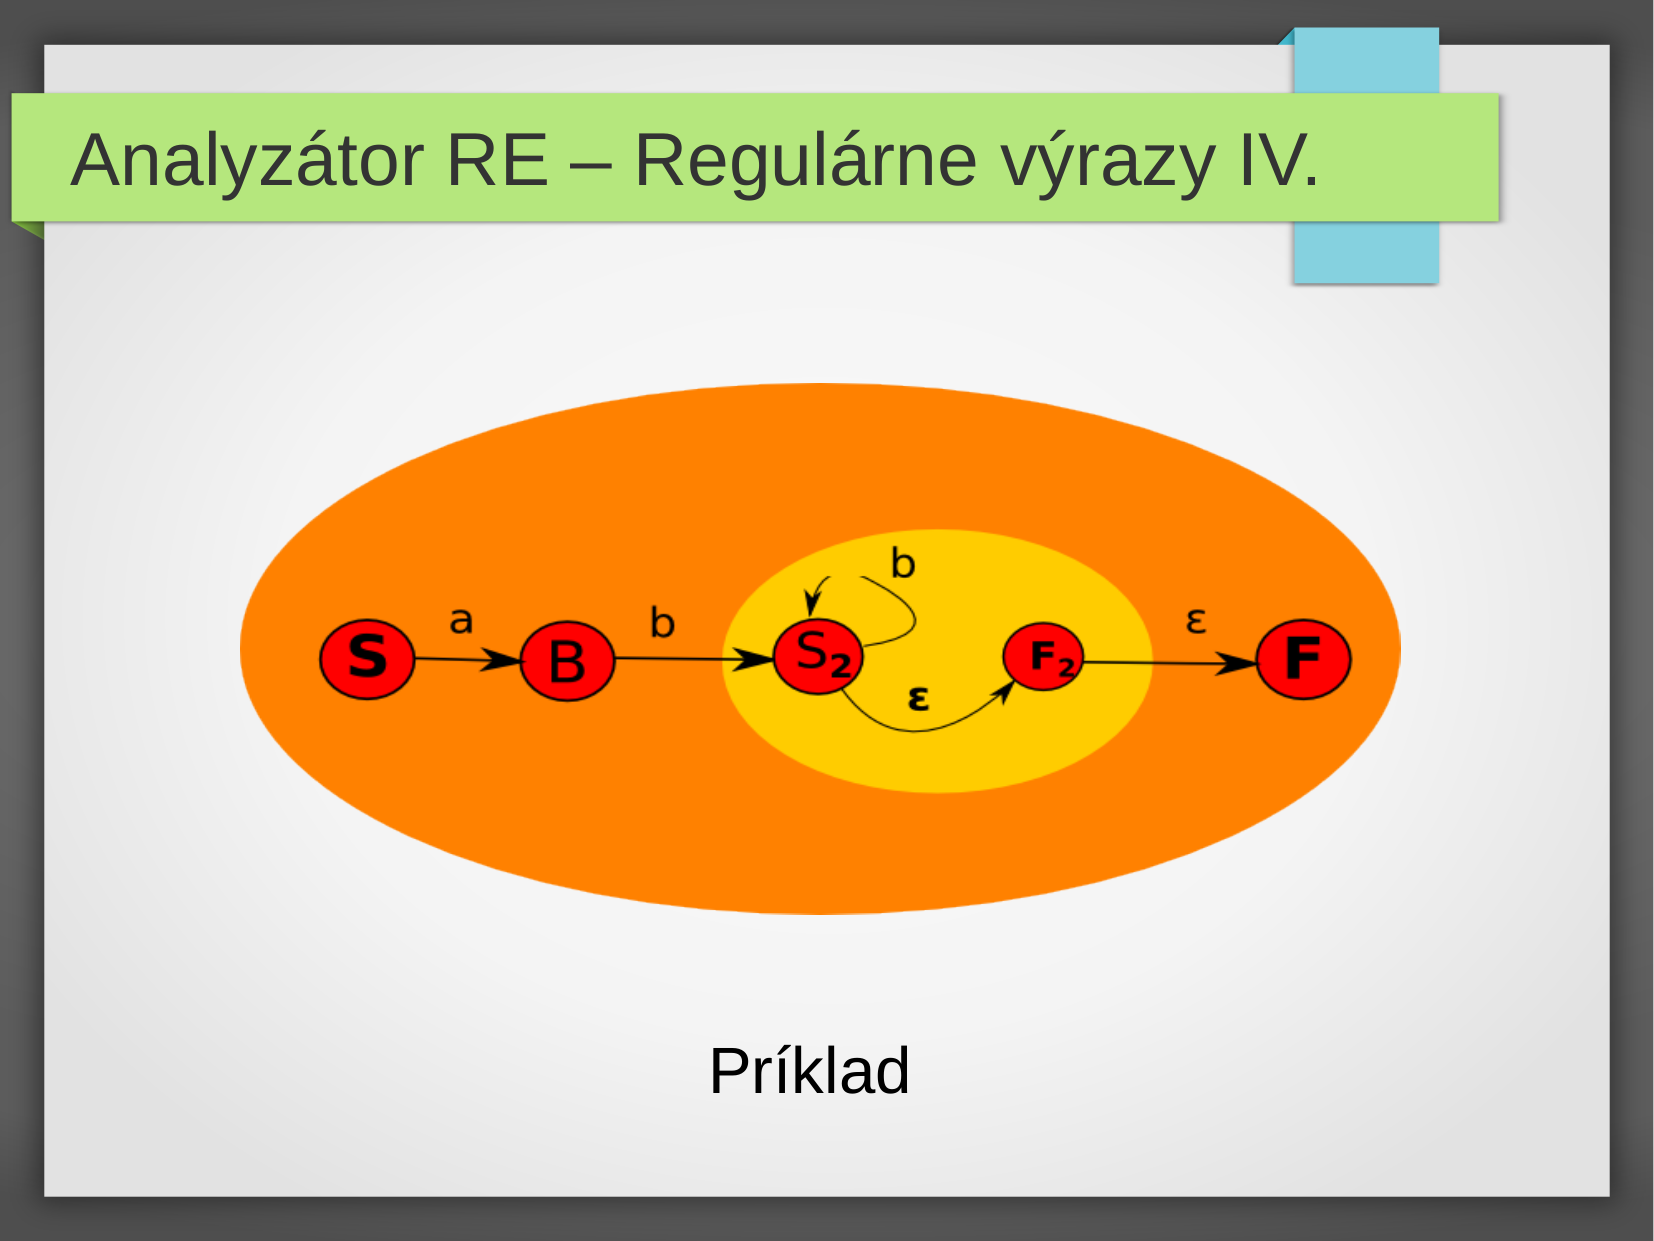

# Analyzátor RE – Regulárne výrazy IV.
Príklad